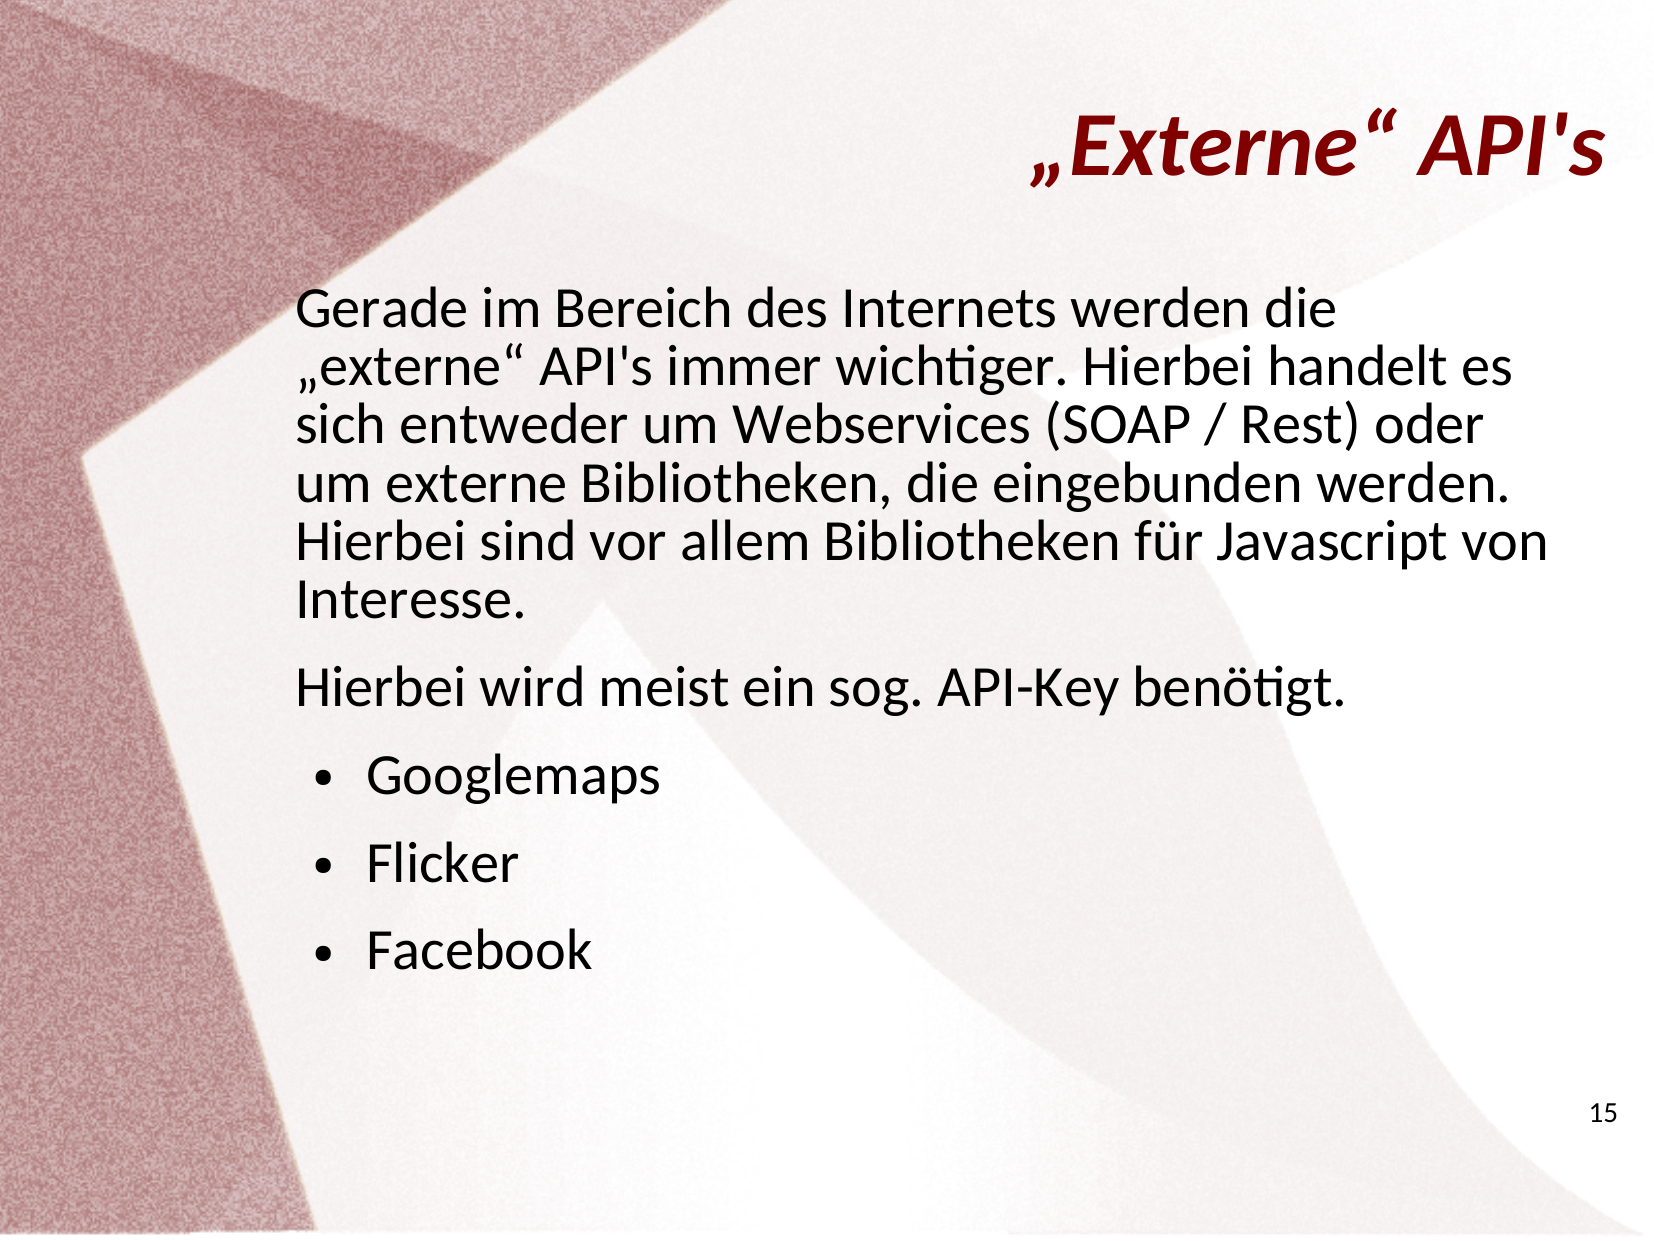

# „Externe“ API's
Gerade im Bereich des Internets werden die „externe“ API's immer wichtiger. Hierbei handelt es sich entweder um Webservices (SOAP / Rest) oder um externe Bibliotheken, die eingebunden werden. Hierbei sind vor allem Bibliotheken für Javascript von Interesse.
Hierbei wird meist ein sog. API-Key benötigt.
Googlemaps
Flicker
Facebook
15